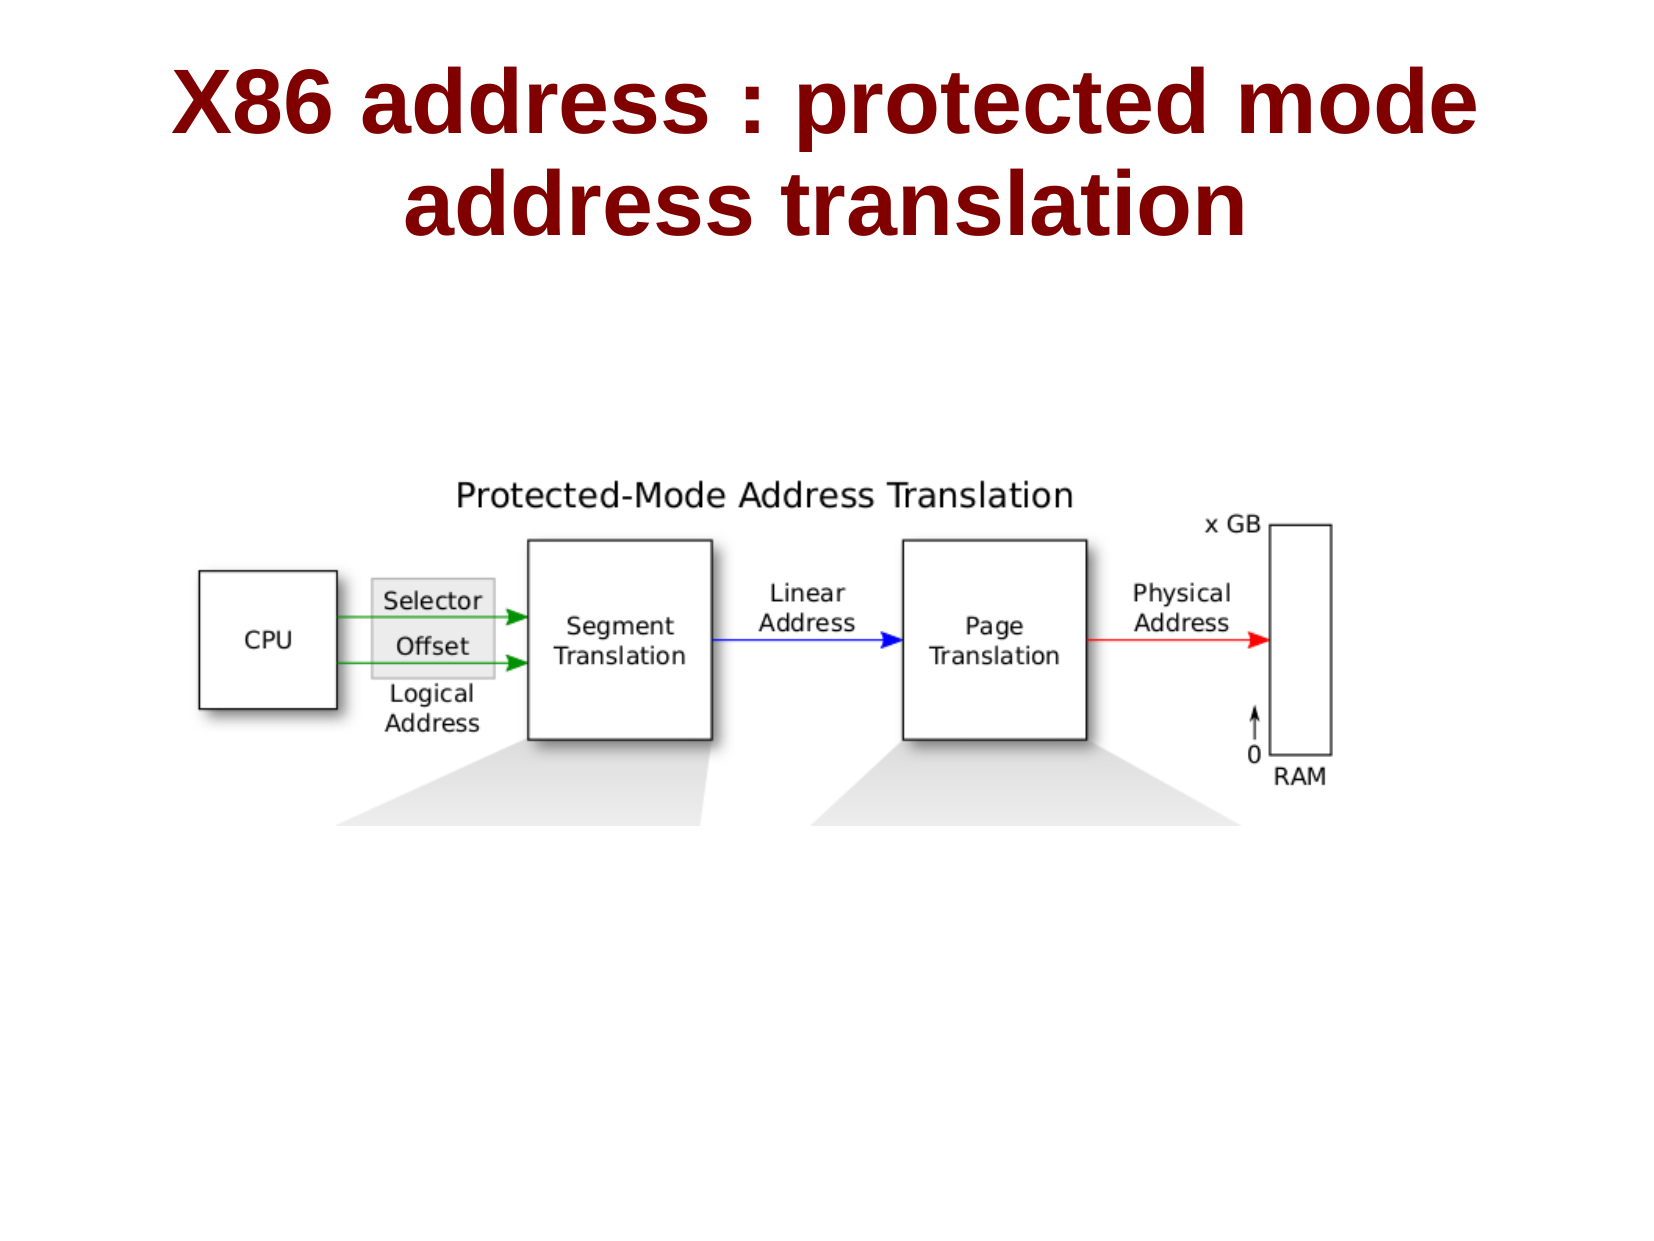

# X86 address : protected mode address translation